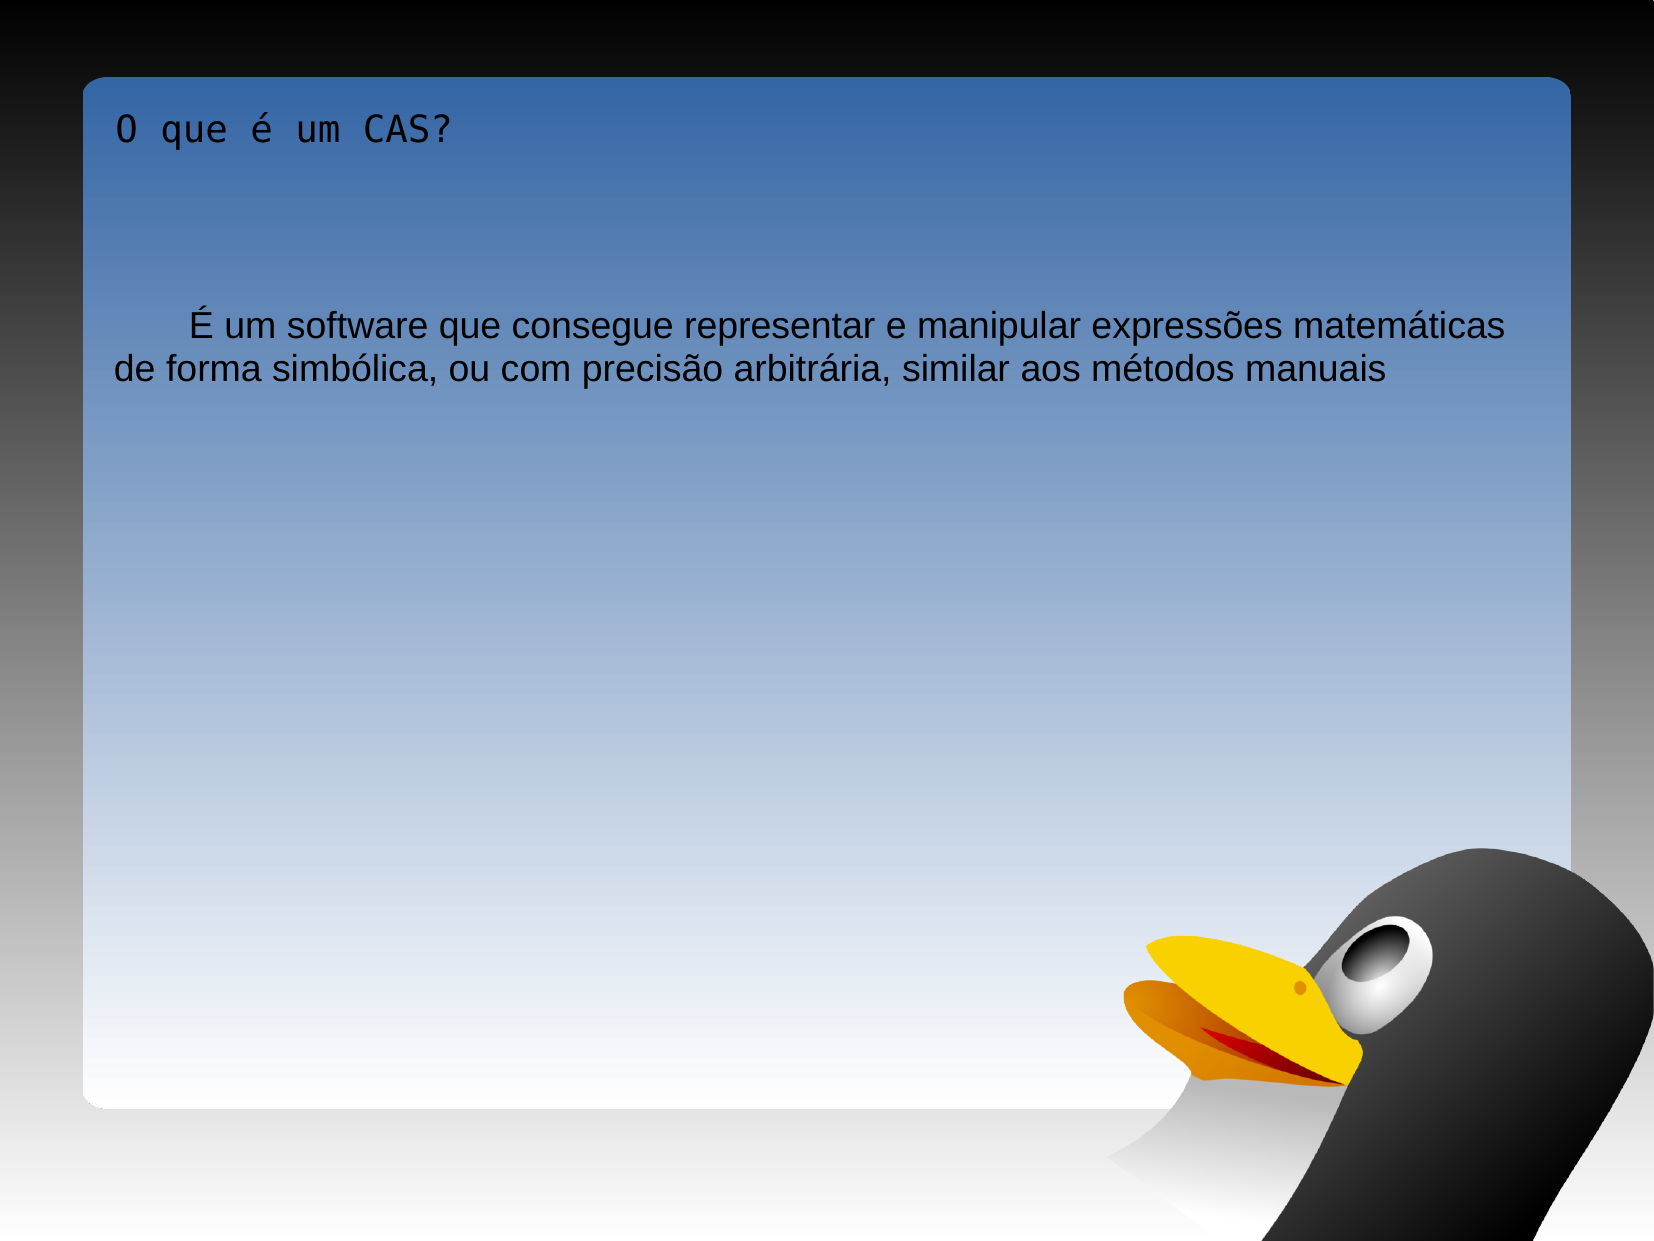

O que é um CAS?
	É um software que consegue representar e manipular expressões matemáticas de forma simbólica, ou com precisão arbitrária, similar aos métodos manuais